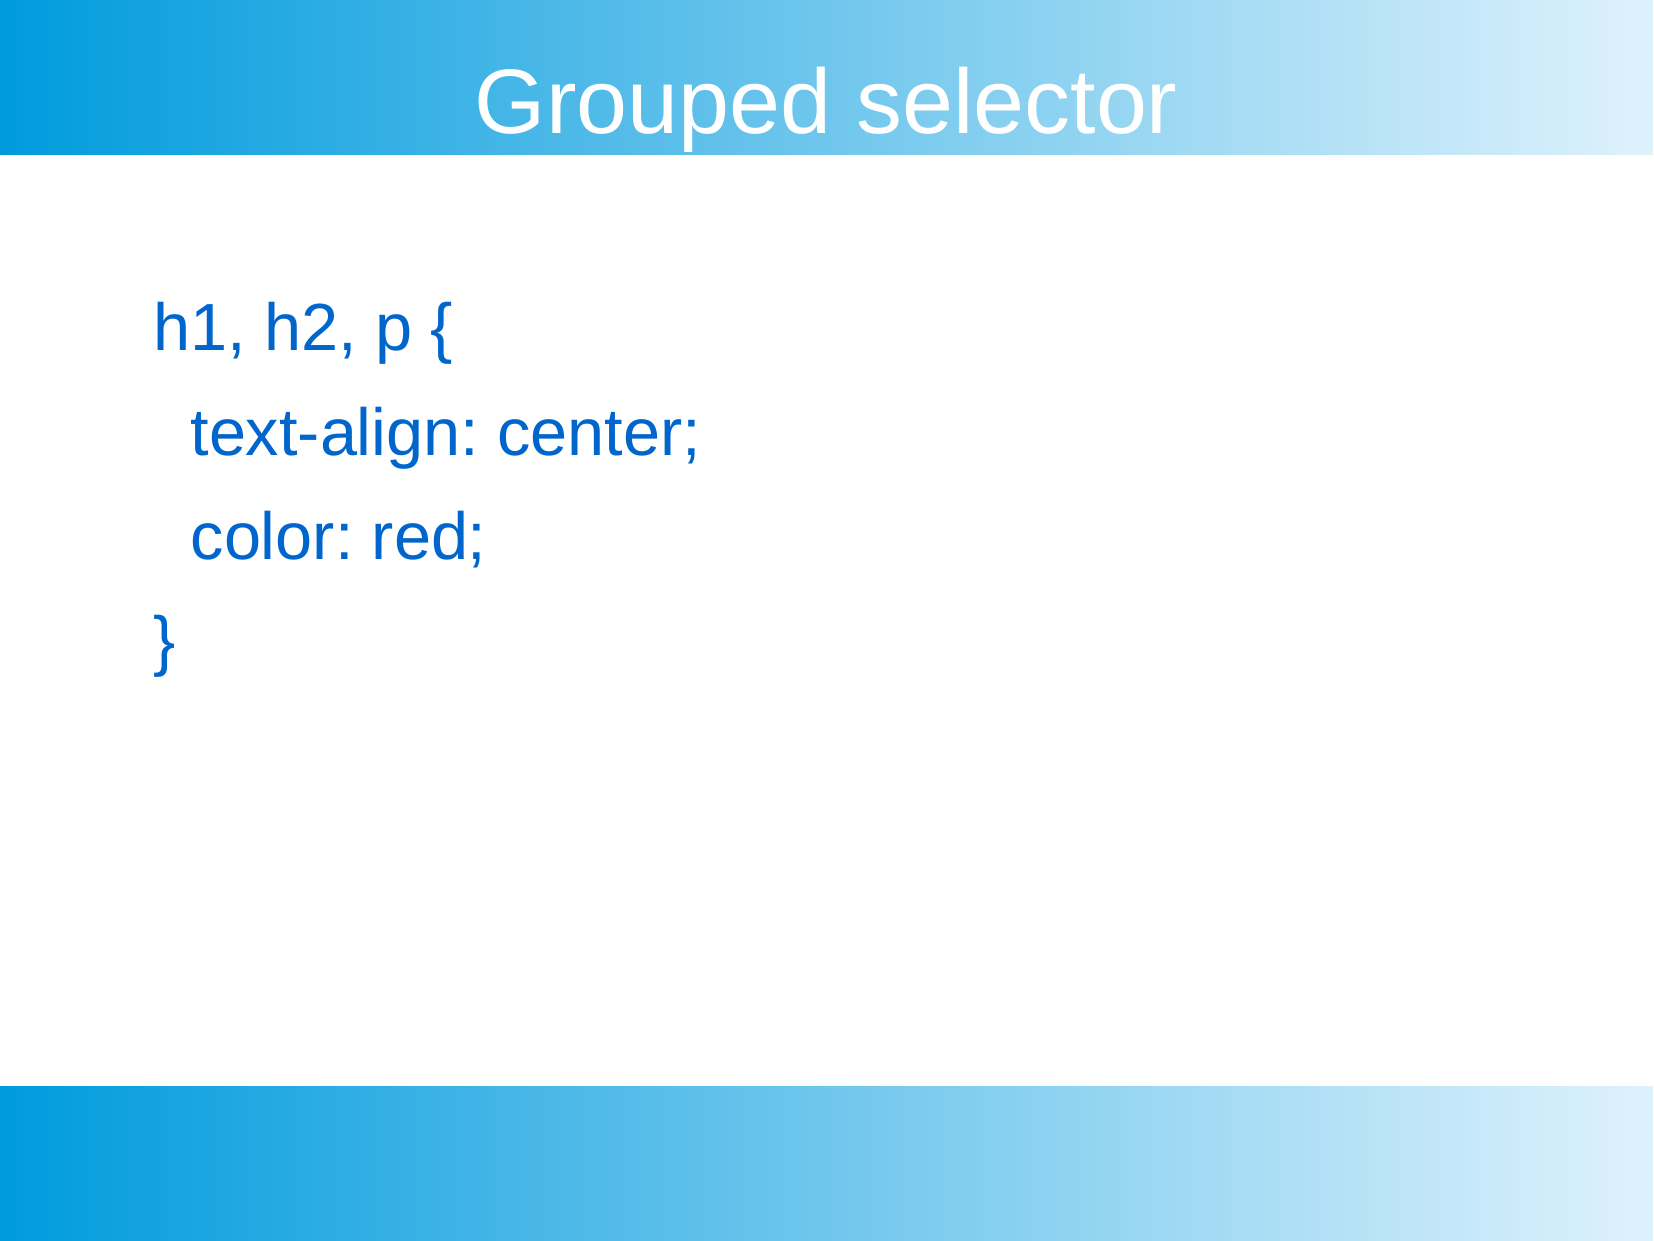

# Grouped selector
h1, h2, p {
 text-align: center;
 color: red;
}